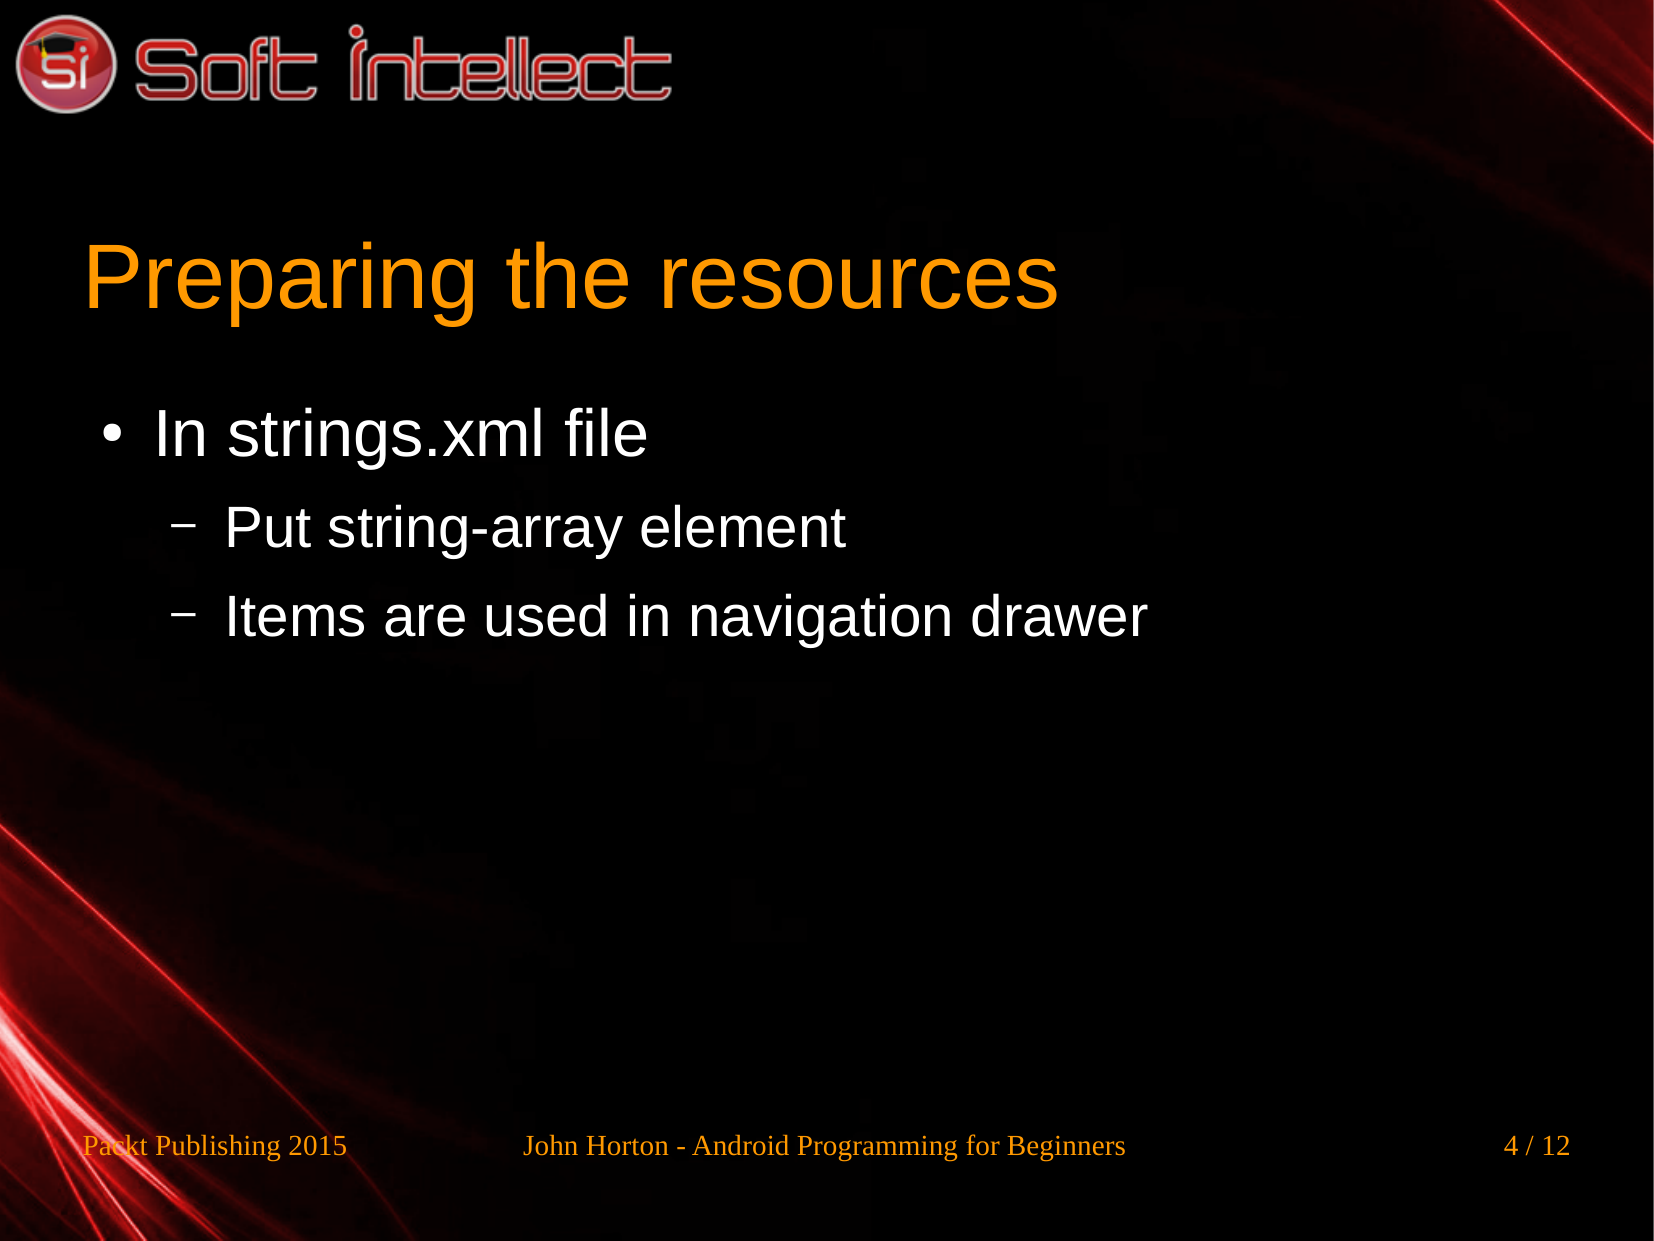

# Preparing the resources
In strings.xml file
Put string-array element
Items are used in navigation drawer
Packt Publishing 2015
John Horton - Android Programming for Beginners
4